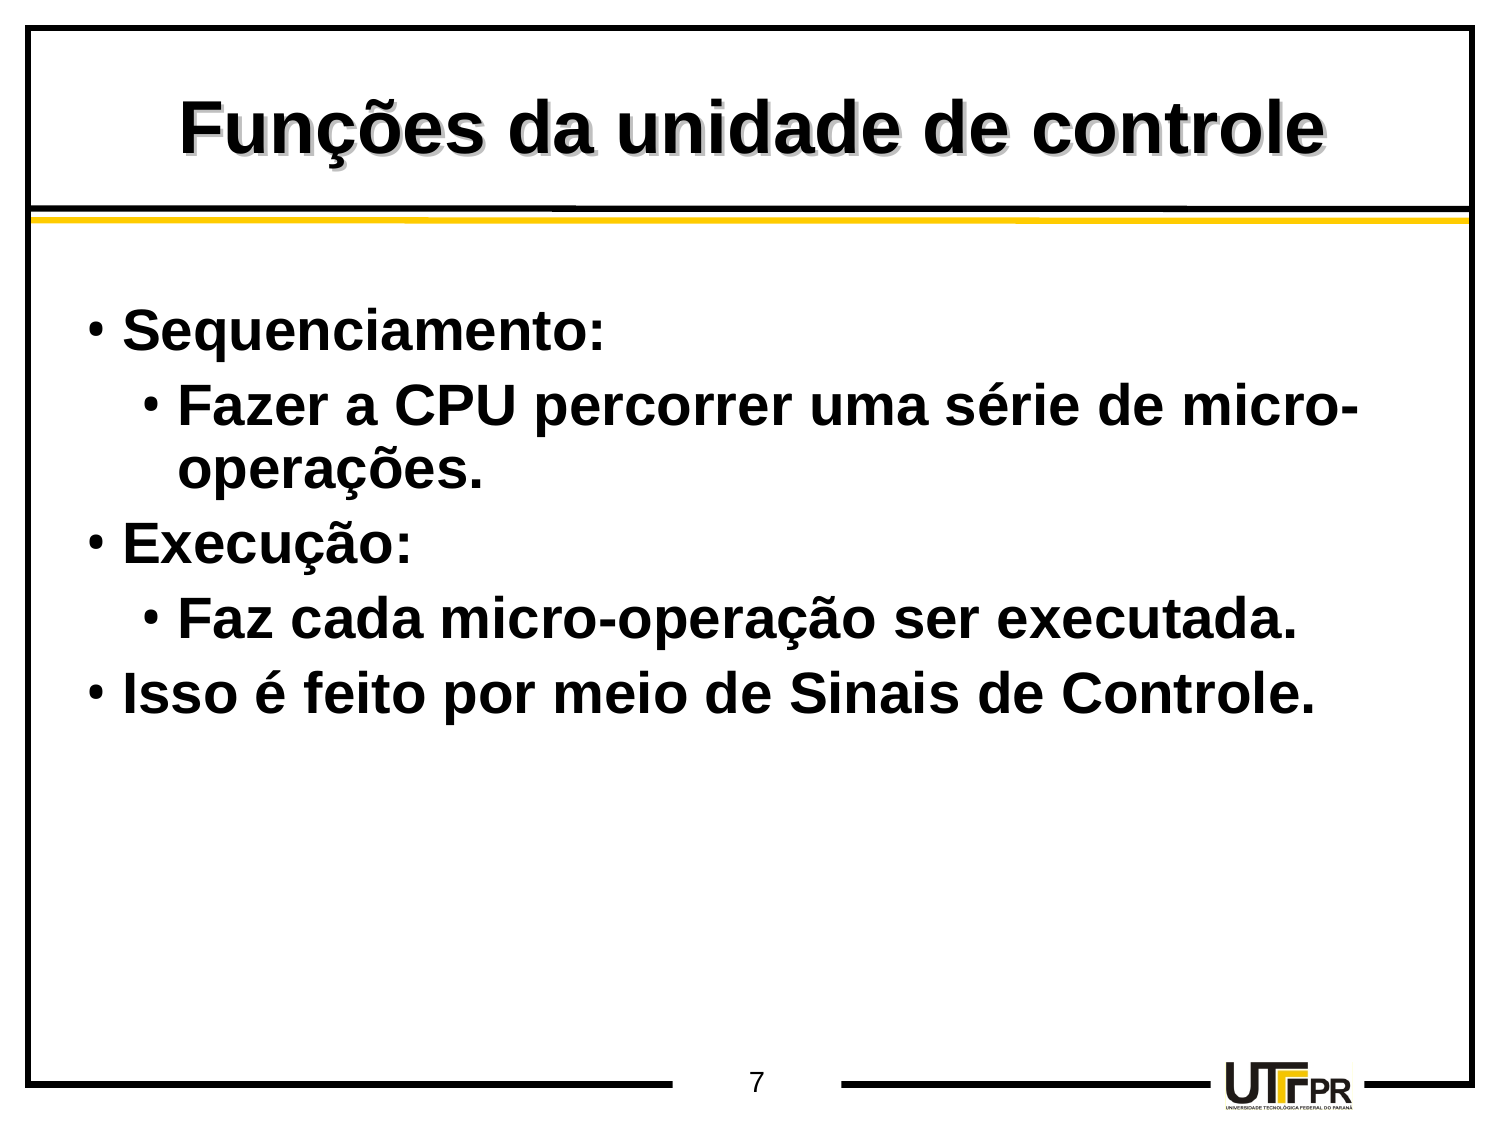

Funções da unidade de controle
# Sequenciamento:
Fazer a CPU percorrer uma série de micro-operações.
Execução:
Faz cada micro-operação ser executada.
Isso é feito por meio de Sinais de Controle.